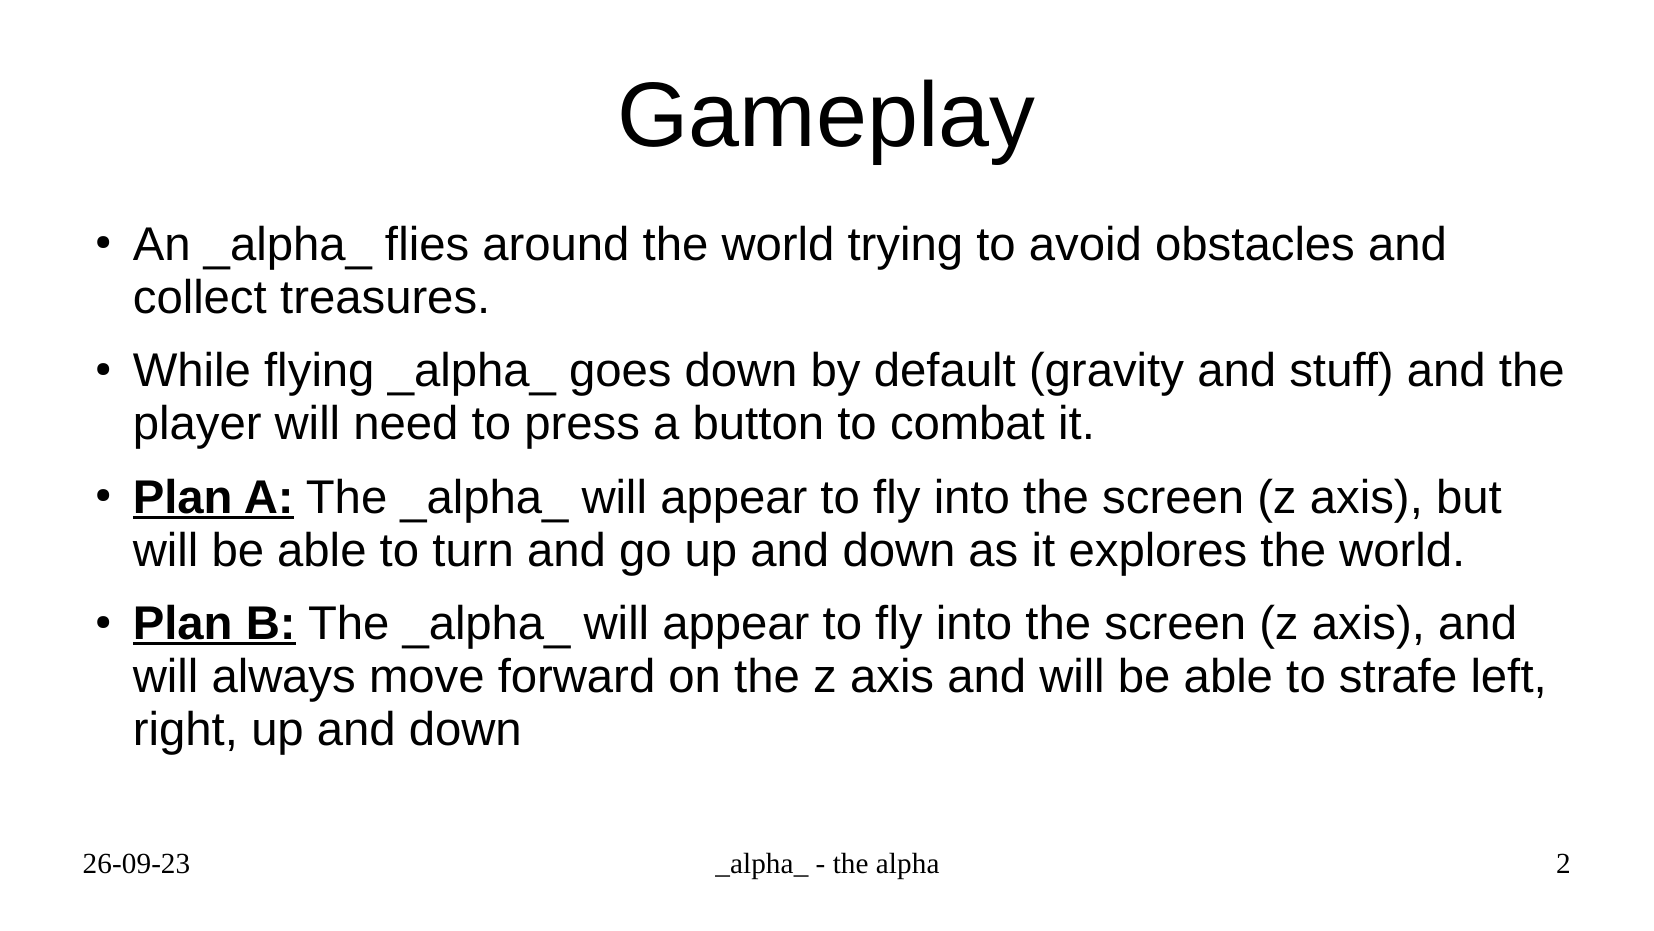

# Gameplay
An _alpha_ flies around the world trying to avoid obstacles and collect treasures.
While flying _alpha_ goes down by default (gravity and stuff) and the player will need to press a button to combat it.
Plan A: The _alpha_ will appear to fly into the screen (z axis), but will be able to turn and go up and down as it explores the world.
Plan B: The _alpha_ will appear to fly into the screen (z axis), and will always move forward on the z axis and will be able to strafe left, right, up and down
_alpha_ - the alpha
2